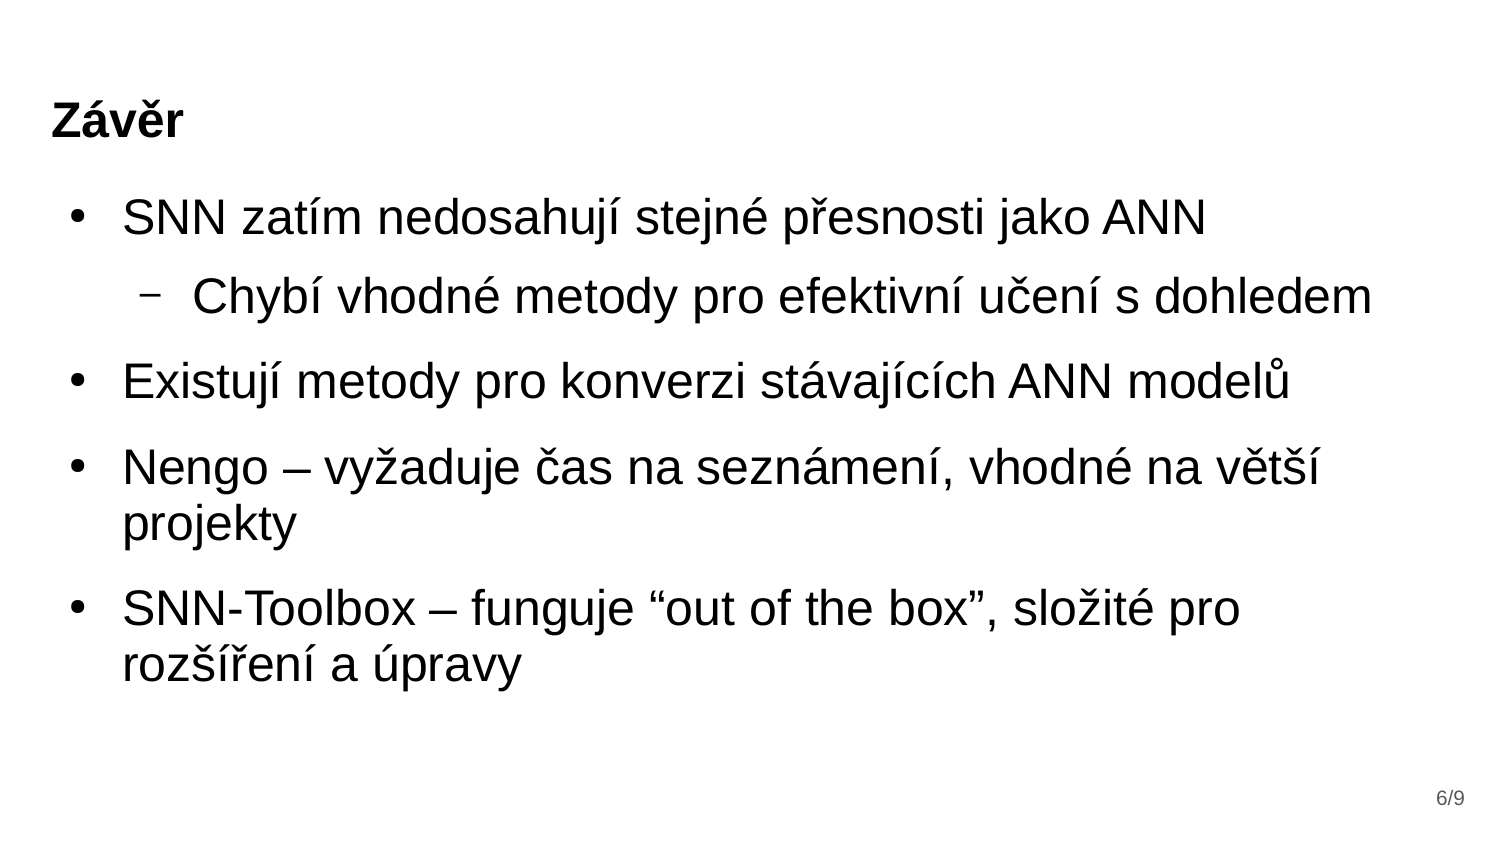

# Závěr
SNN zatím nedosahují stejné přesnosti jako ANN
Chybí vhodné metody pro efektivní učení s dohledem
Existují metody pro konverzi stávajících ANN modelů
Nengo – vyžaduje čas na seznámení, vhodné na větší projekty
SNN-Toolbox – funguje “out of the box”, složité pro rozšíření a úpravy
6